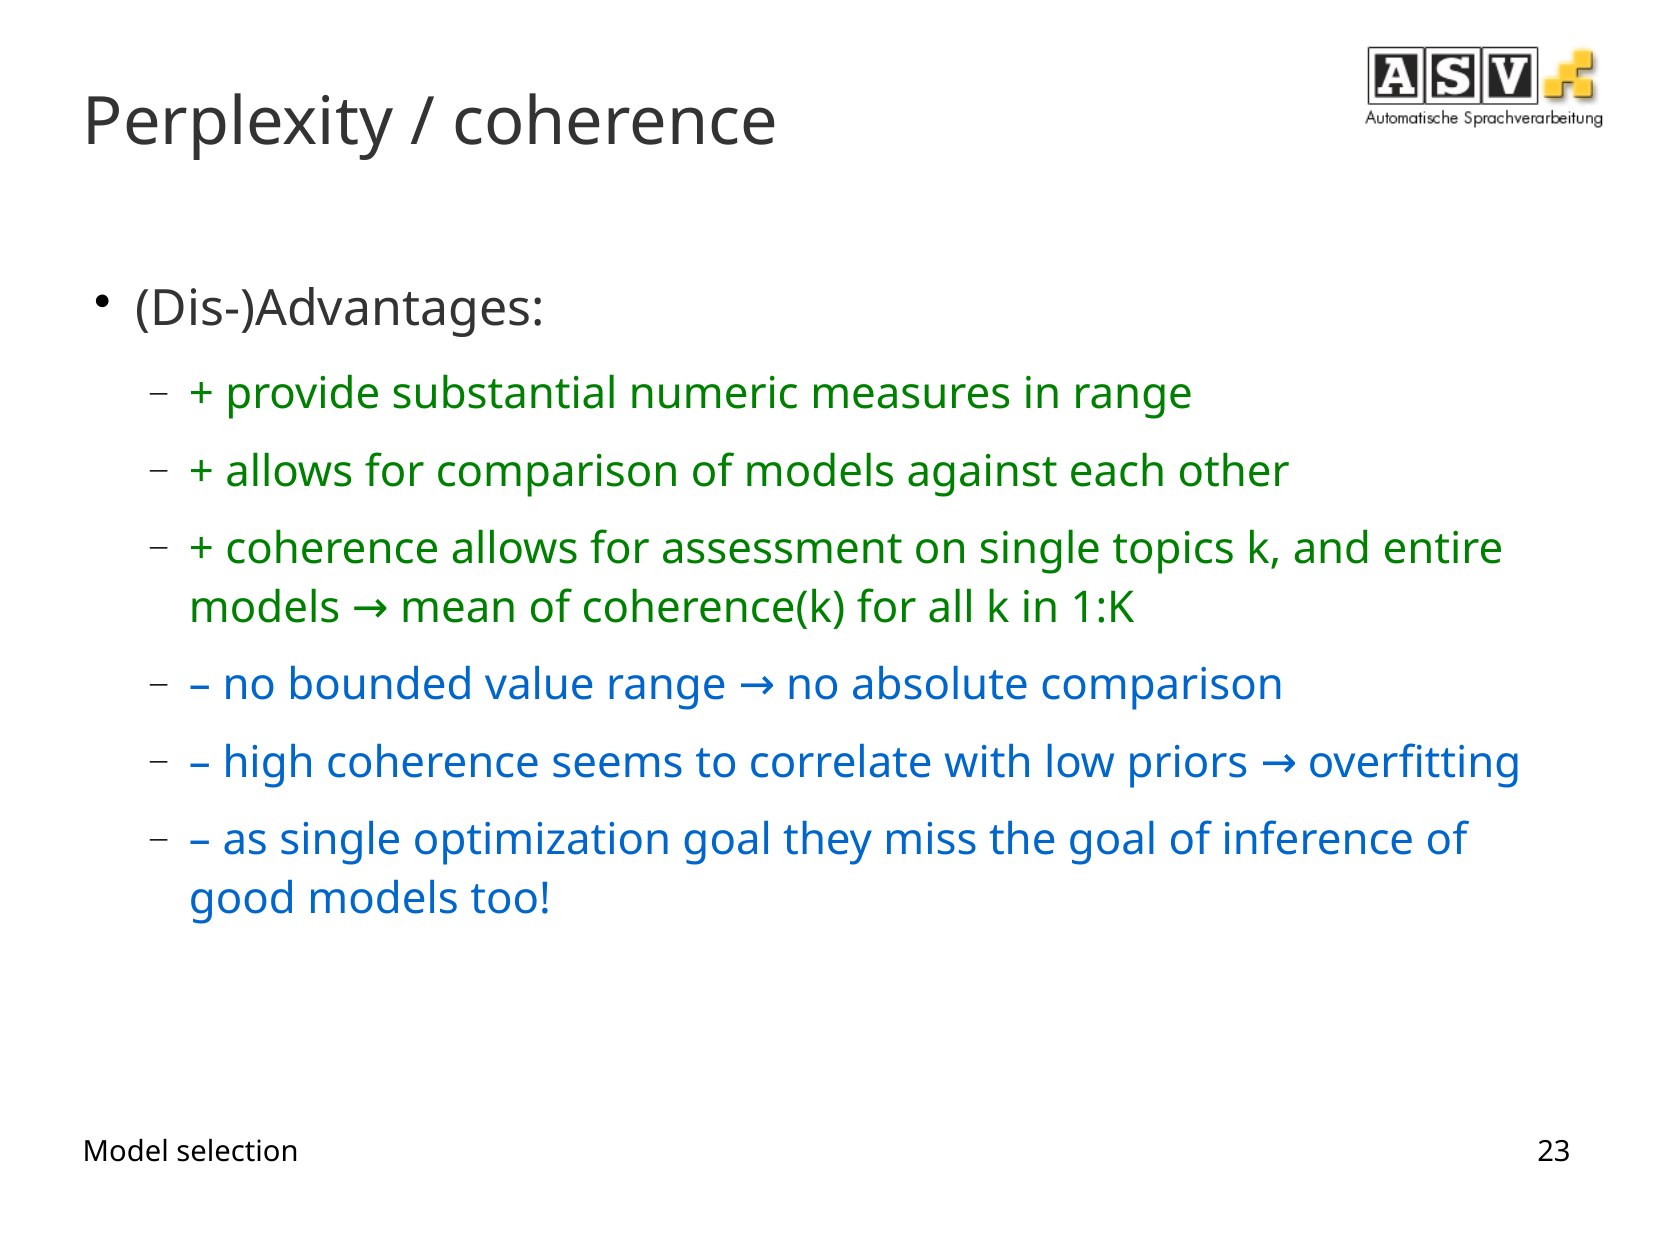

# Perplexity / coherence
(Dis-)Advantages:
+ provide substantial numeric measures in range
+ allows for comparison of models against each other
+ coherence allows for assessment on single topics k, and entire models → mean of coherence(k) for all k in 1:K
– no bounded value range → no absolute comparison
– high coherence seems to correlate with low priors → overfitting
– as single optimization goal they miss the goal of inference of good models too!
Model selection
23